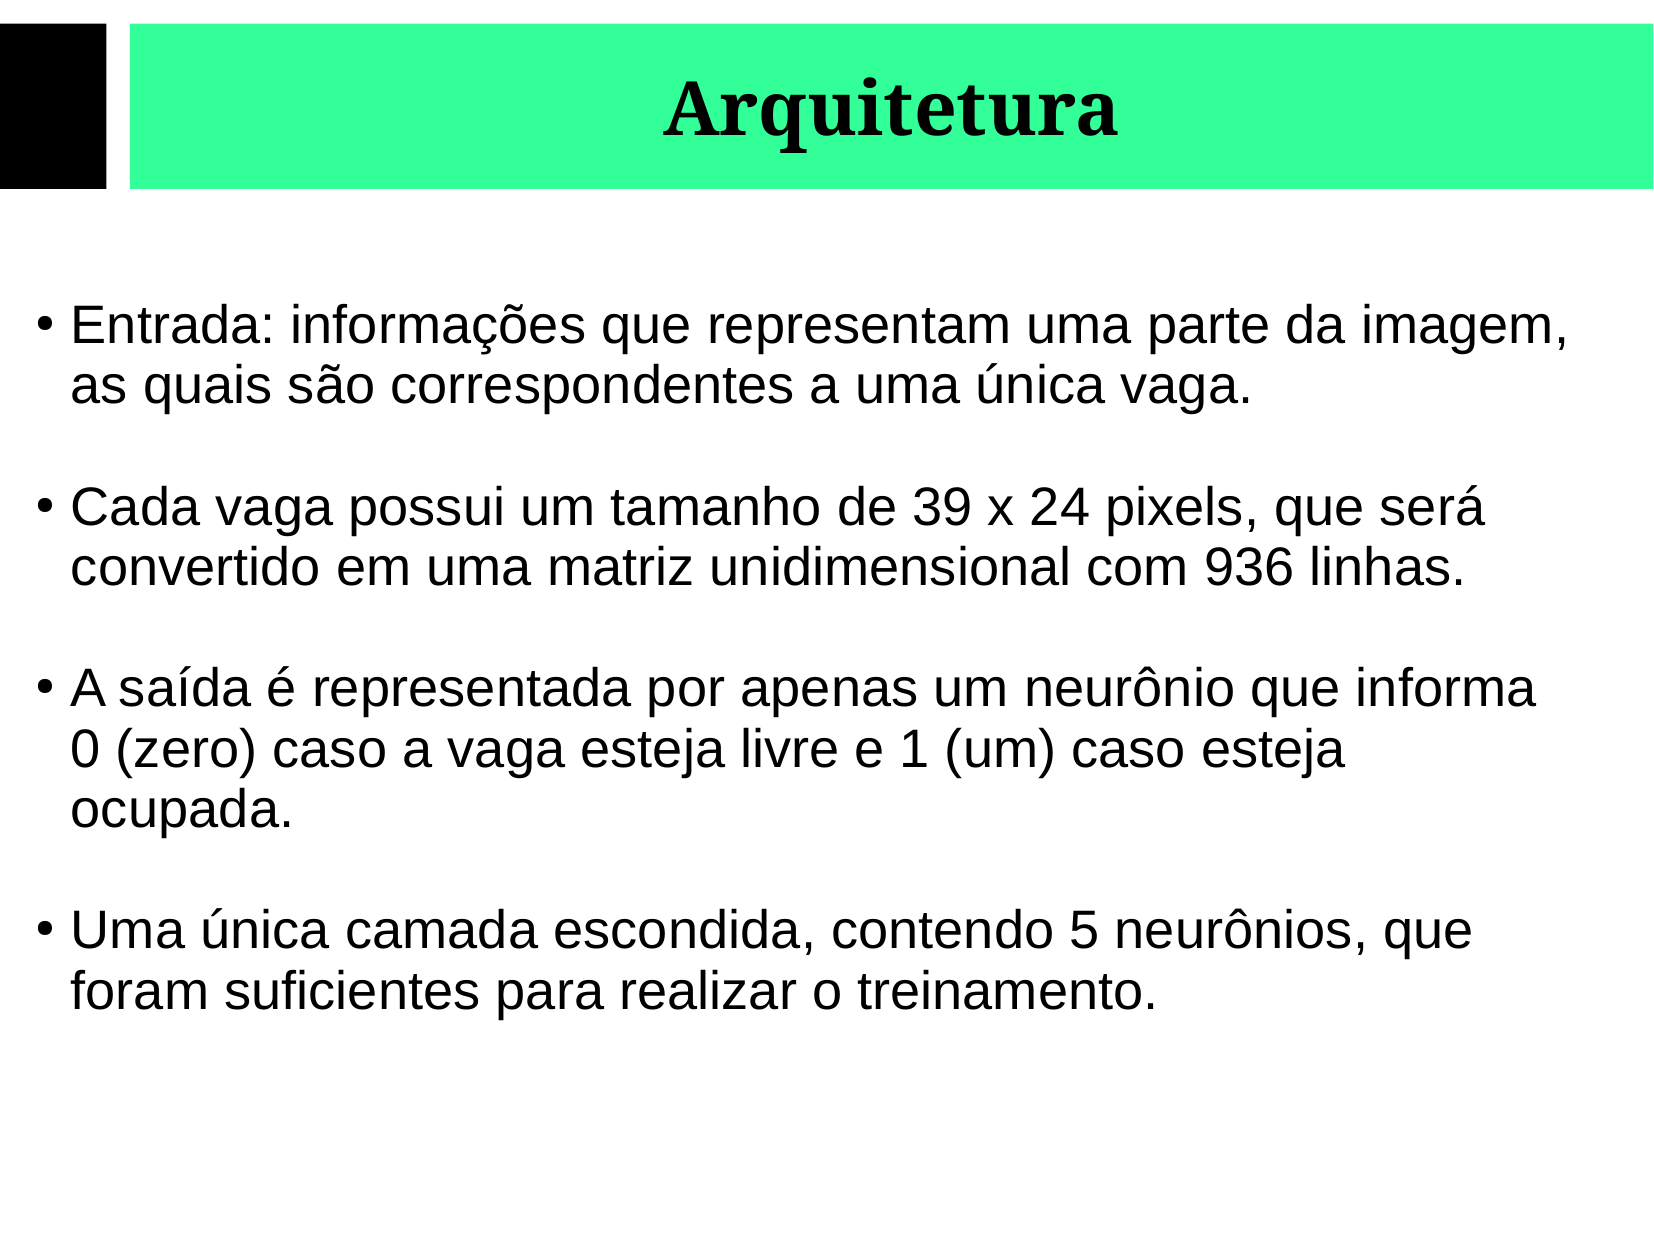

Arquitetura
# Entrada: informações que representam uma parte da imagem, as quais são correspondentes a uma única vaga.
Cada vaga possui um tamanho de 39 x 24 pixels, que será convertido em uma matriz unidimensional com 936 linhas.
A saída é representada por apenas um neurônio que informa 0 (zero) caso a vaga esteja livre e 1 (um) caso esteja ocupada.
Uma única camada escondida, contendo 5 neurônios, que foram suficientes para realizar o treinamento.